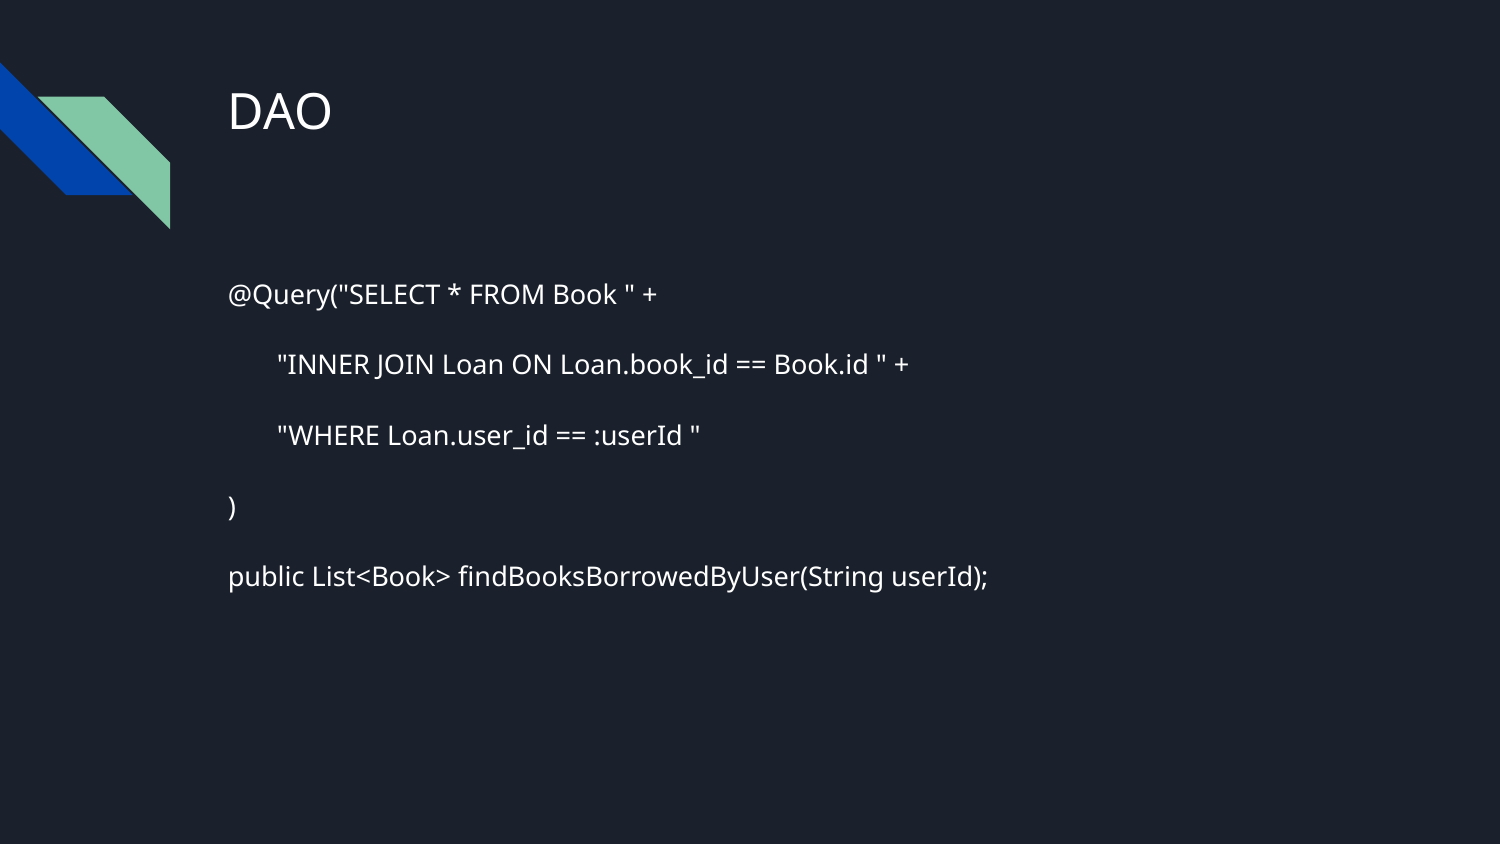

# DAO
@Query("SELECT * FROM Book " +
 "INNER JOIN Loan ON Loan.book_id == Book.id " +
 "WHERE Loan.user_id == :userId "
)
public List<Book> findBooksBorrowedByUser(String userId);